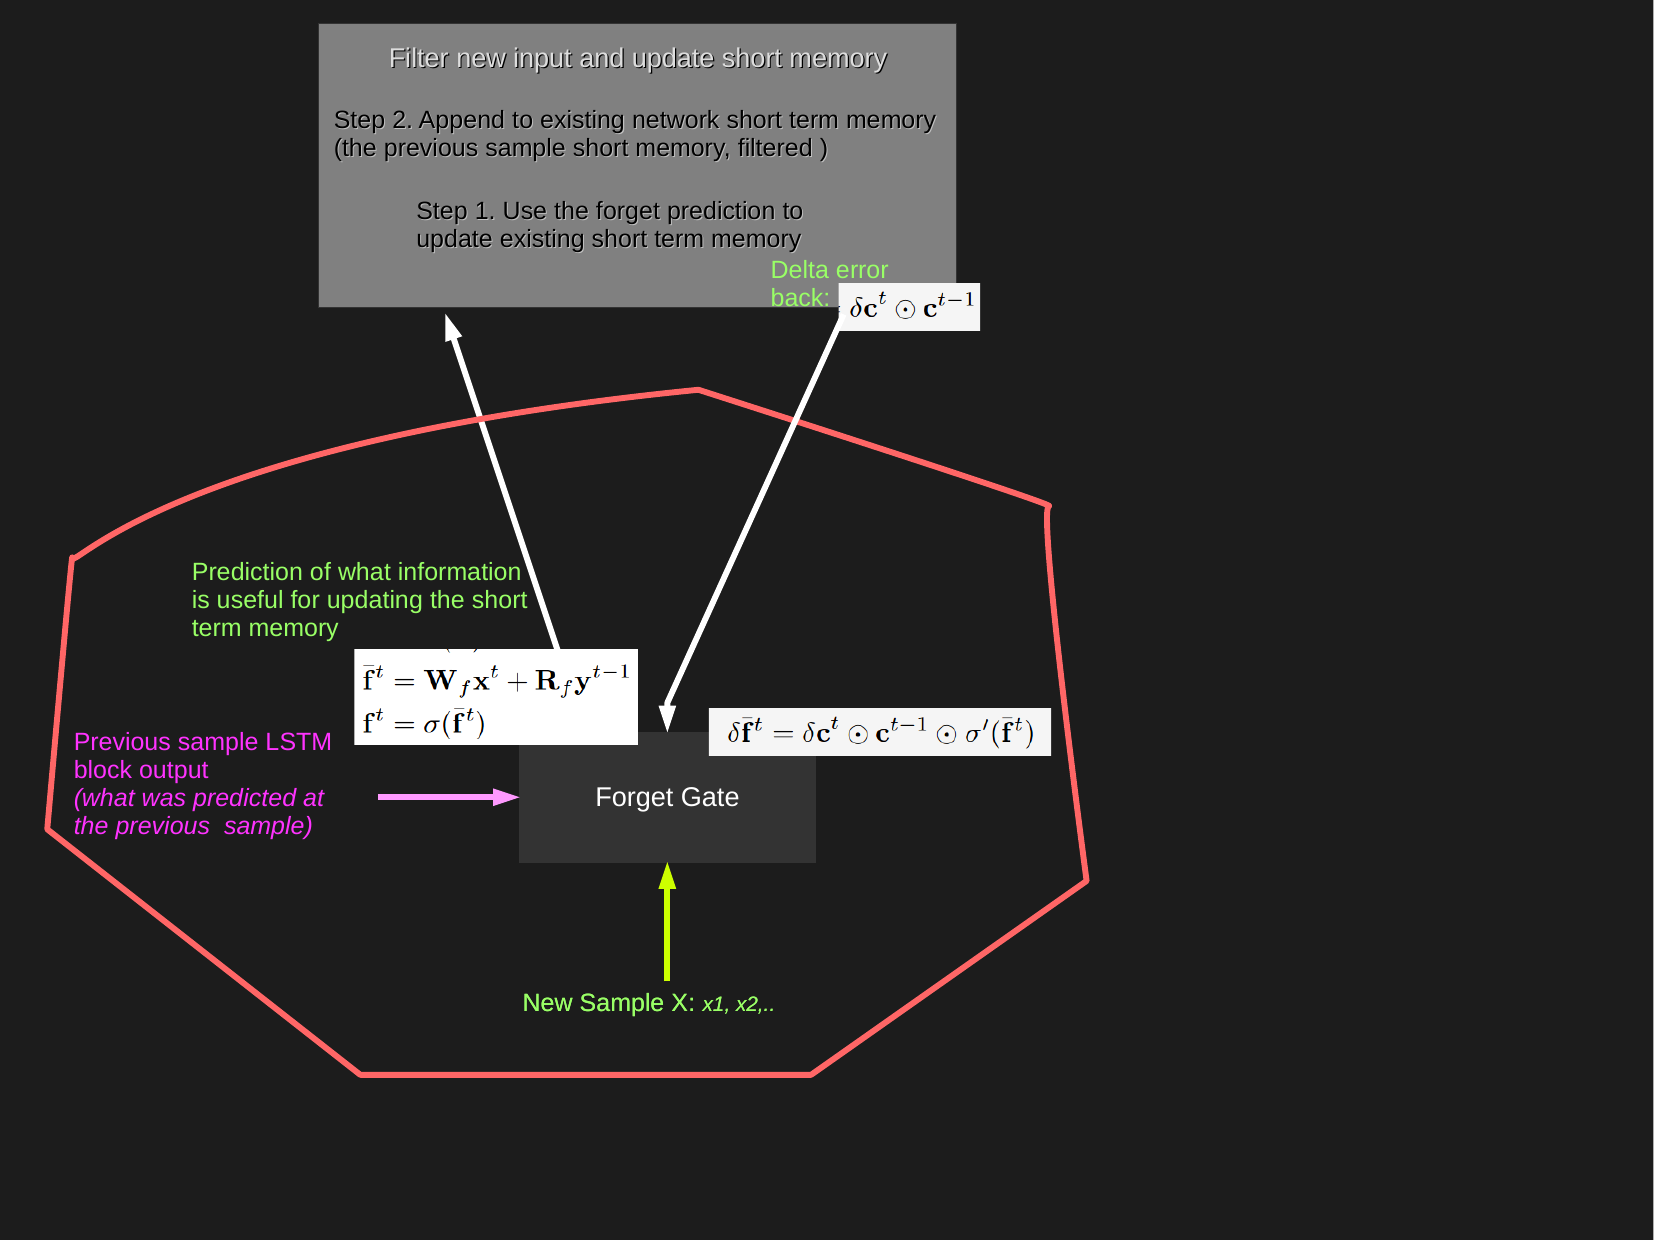

Filter new input and update short memory
Step 2. Append to existing network short term memory
(the previous sample short memory, filtered )
Step 1. Use the forget prediction to update existing short term memory
Delta error back:
Prediction of what information is useful for updating the short
term memory
Previous sample LSTM block output
(what was predicted at the previous sample)
Forget Gate
New Sample X: x1, x2,..
New Sample X: x1, x2,..